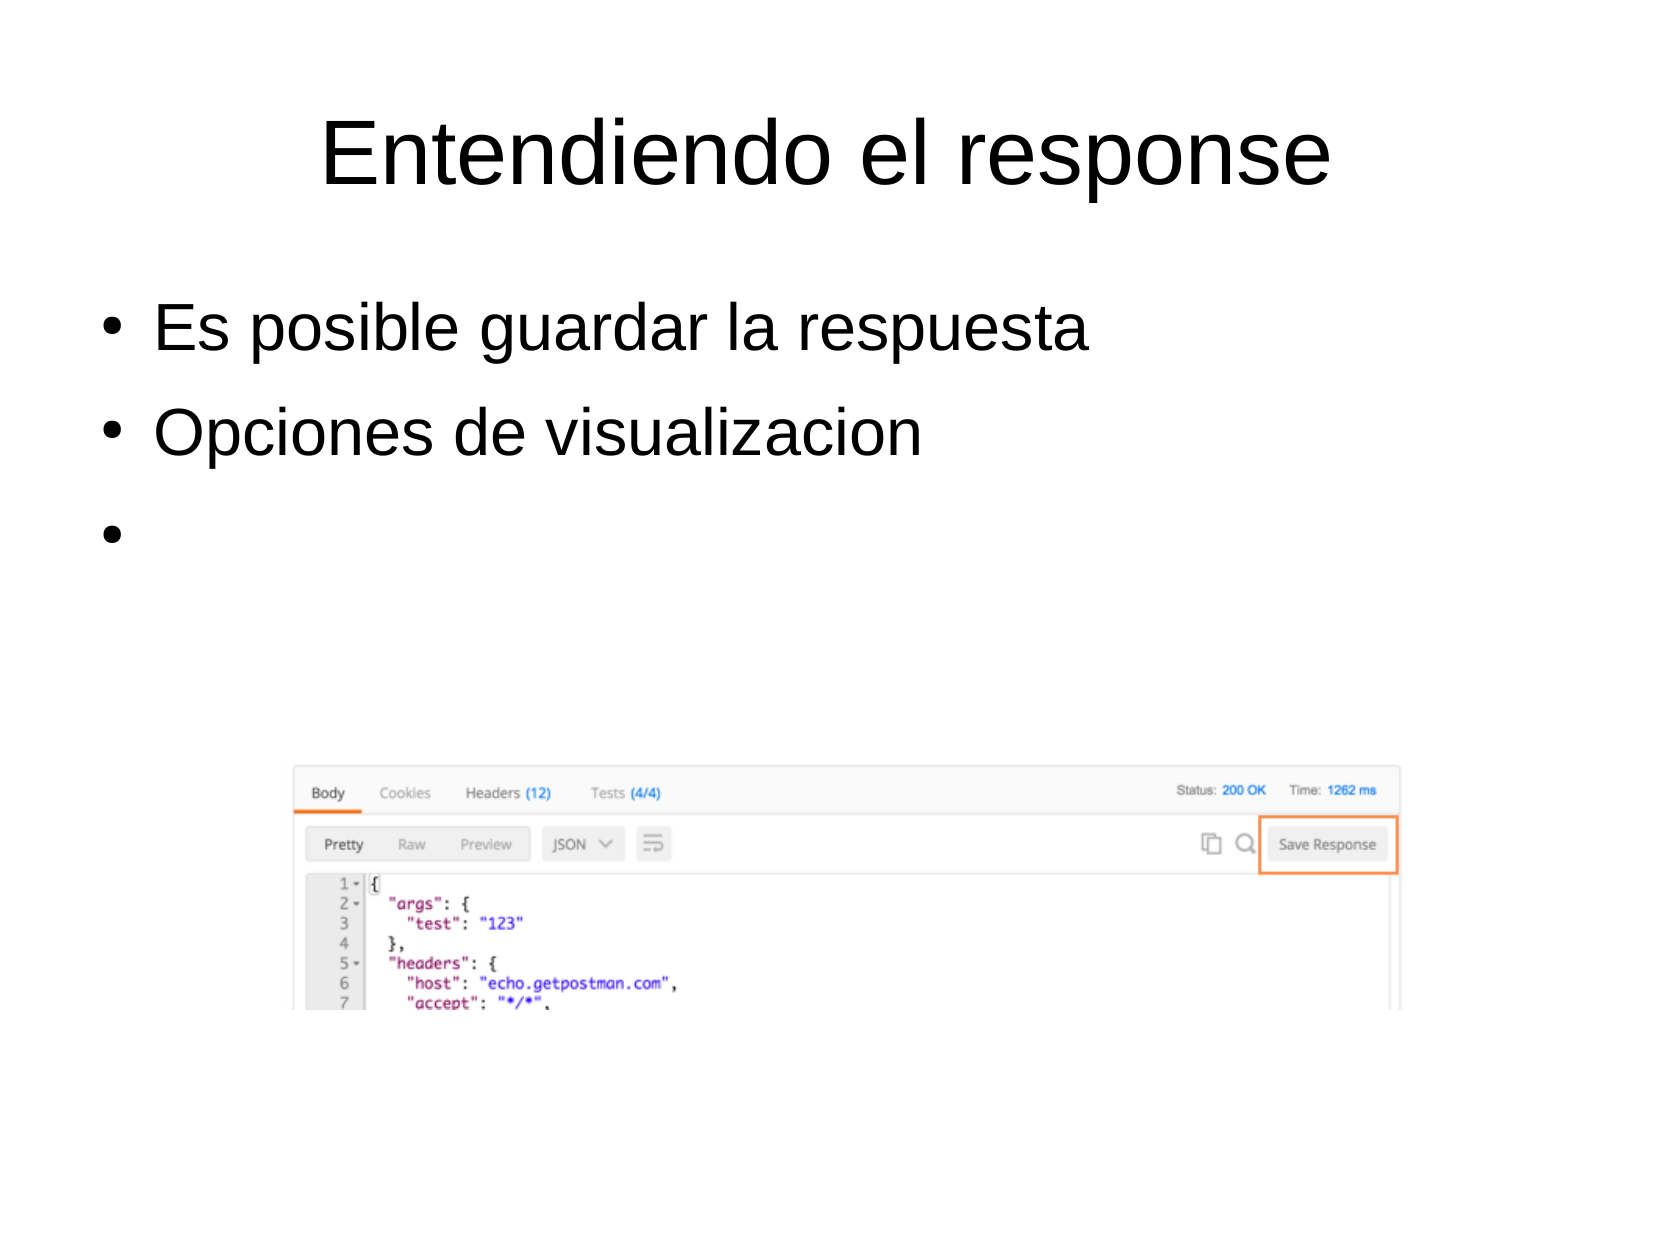

# Entendiendo el response
Es posible guardar la respuesta
Opciones de visualizacion